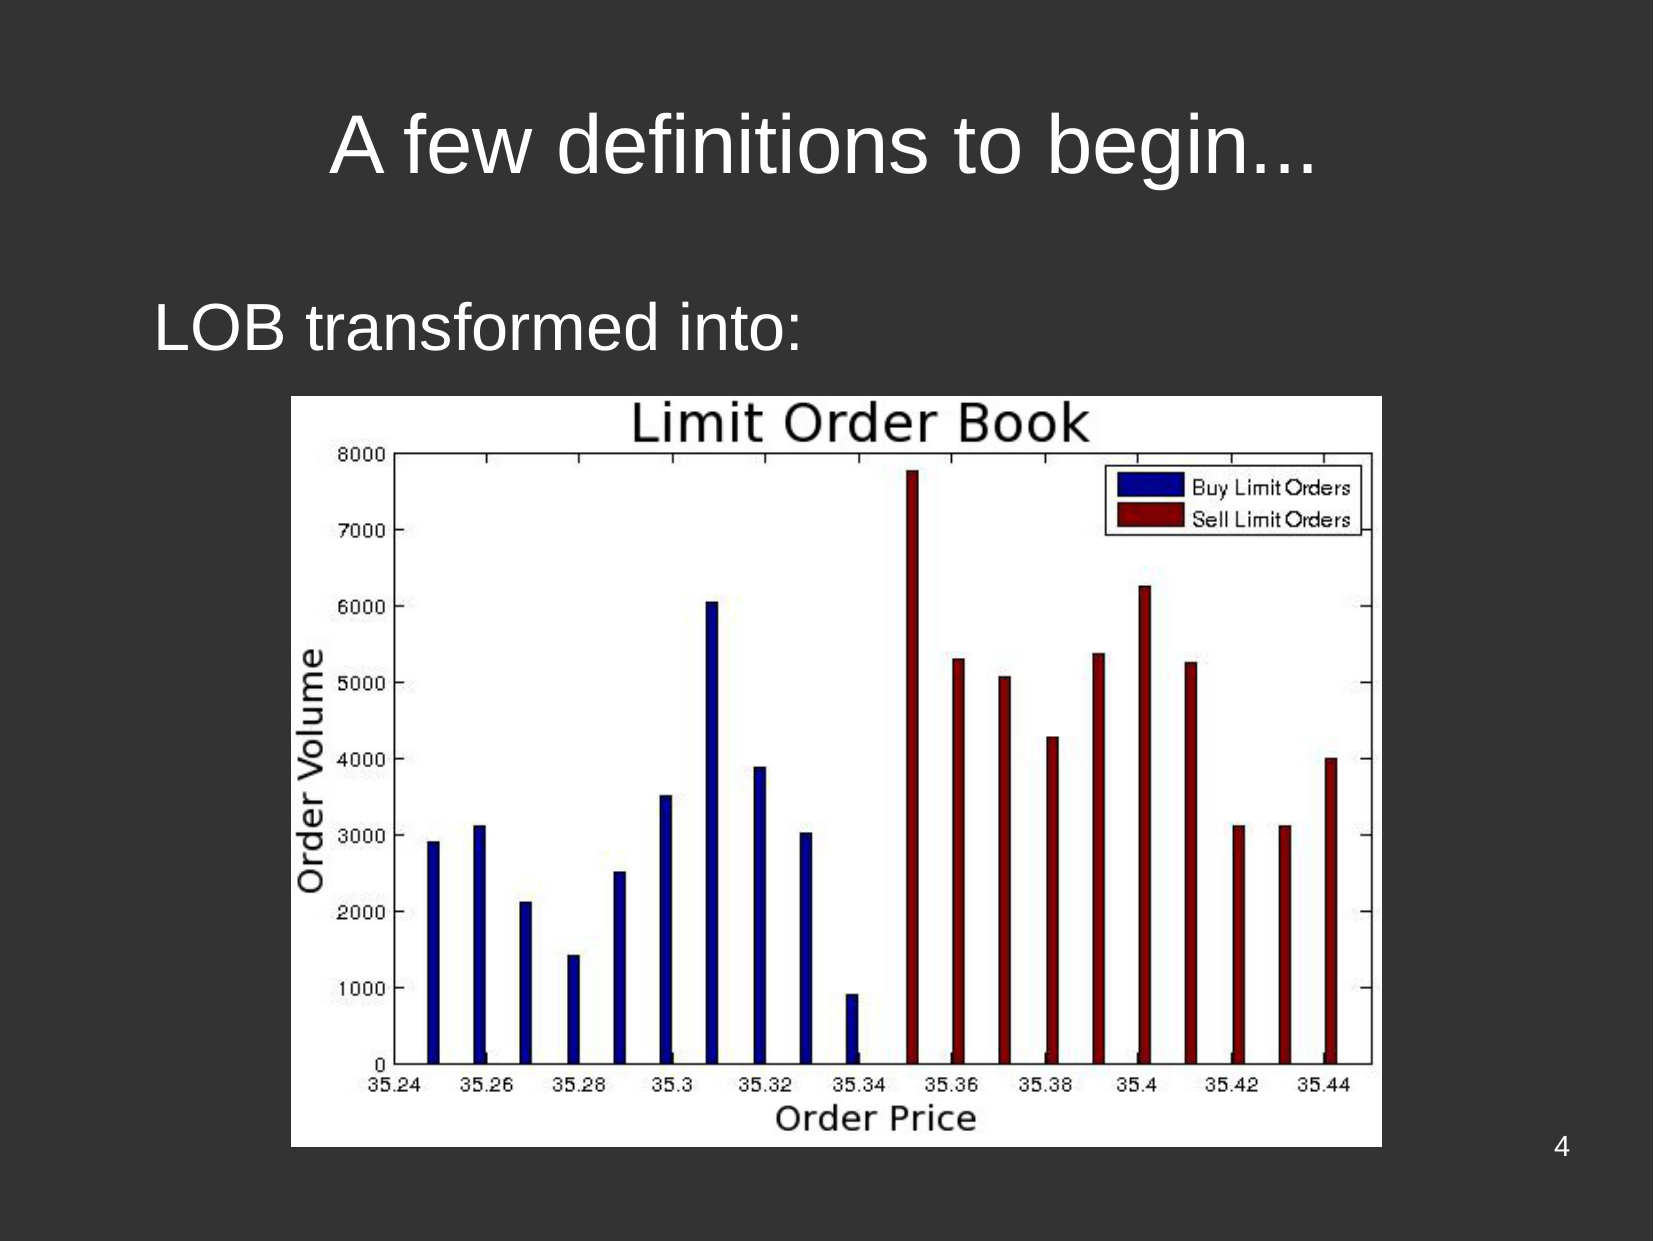

# A few definitions to begin...
LOB transformed into:
4